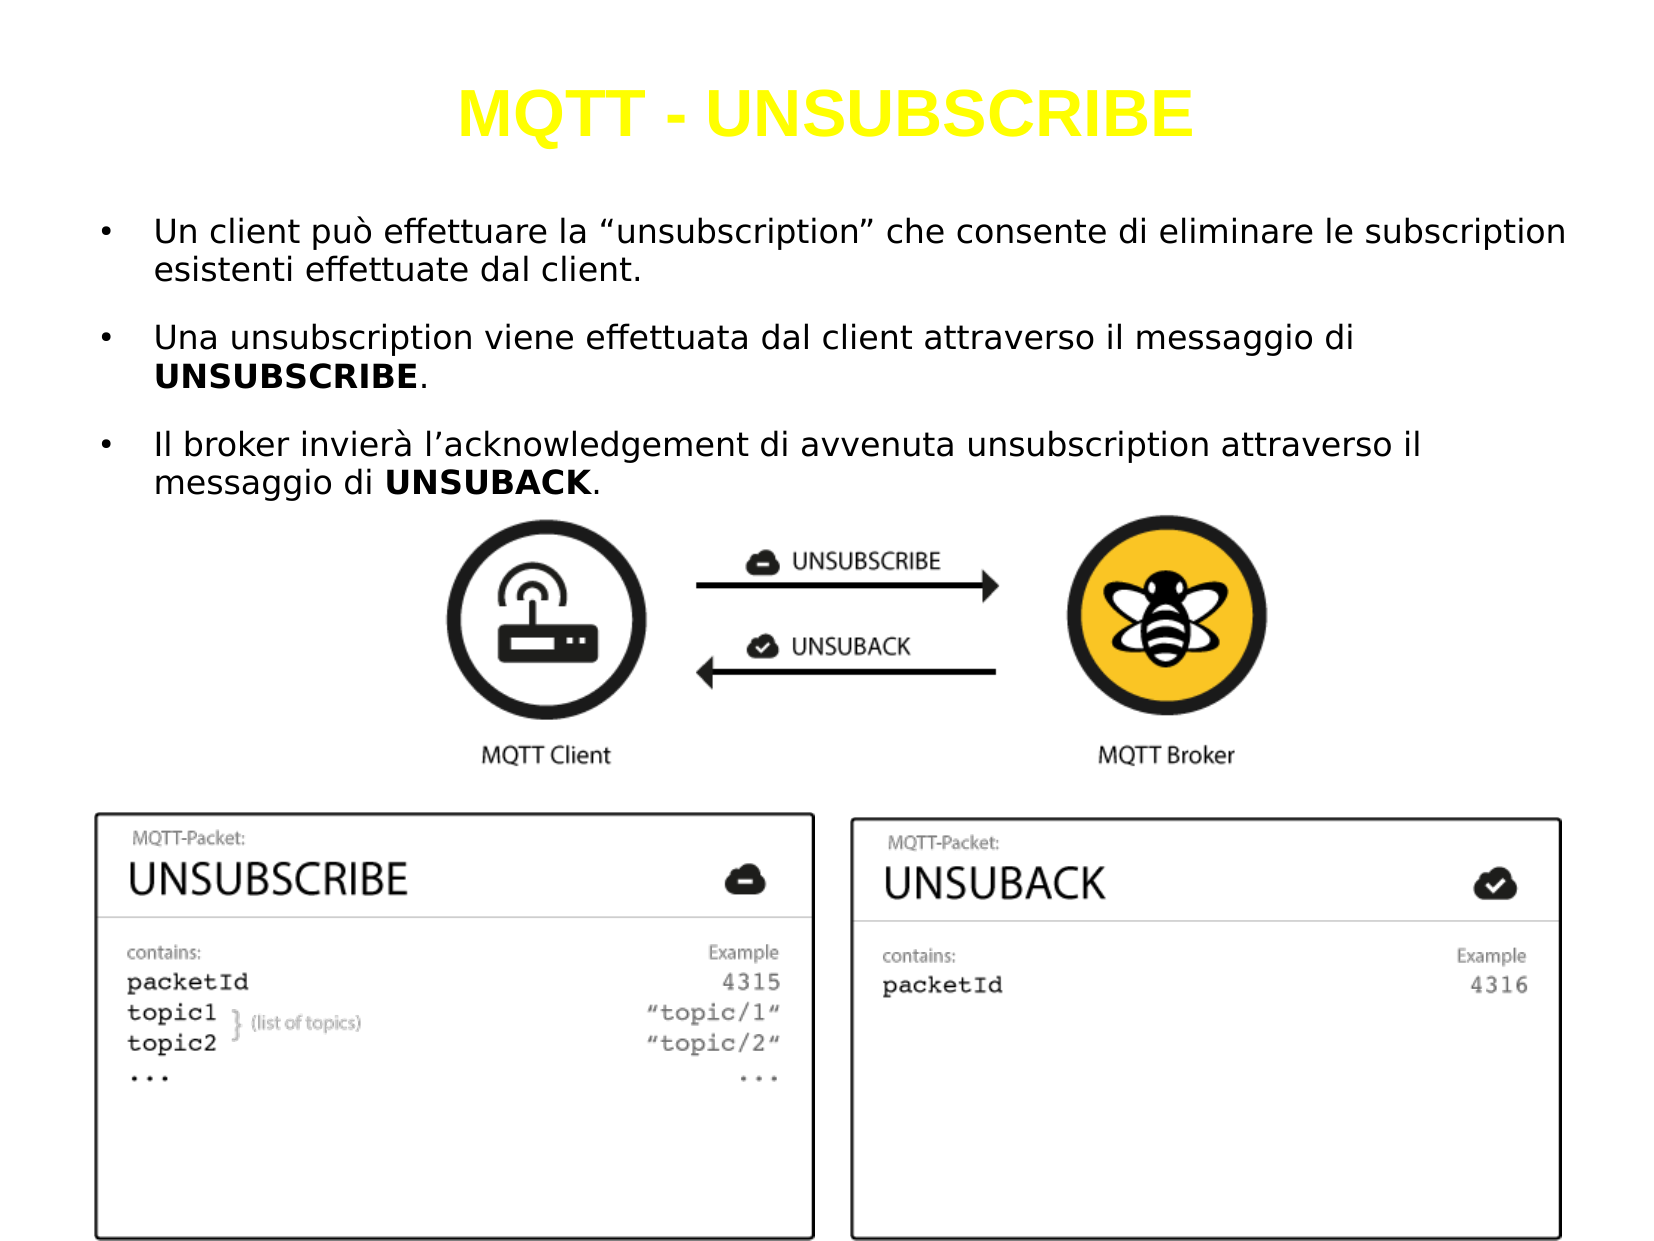

# MQTT - UNSUBSCRIBE
Un client può effettuare la “unsubscription” che consente di eliminare le subscription esistenti effettuate dal client.
Una unsubscription viene effettuata dal client attraverso il messaggio di UNSUBSCRIBE.
Il broker invierà l’acknowledgement di avvenuta unsubscription attraverso il messaggio di UNSUBACK.